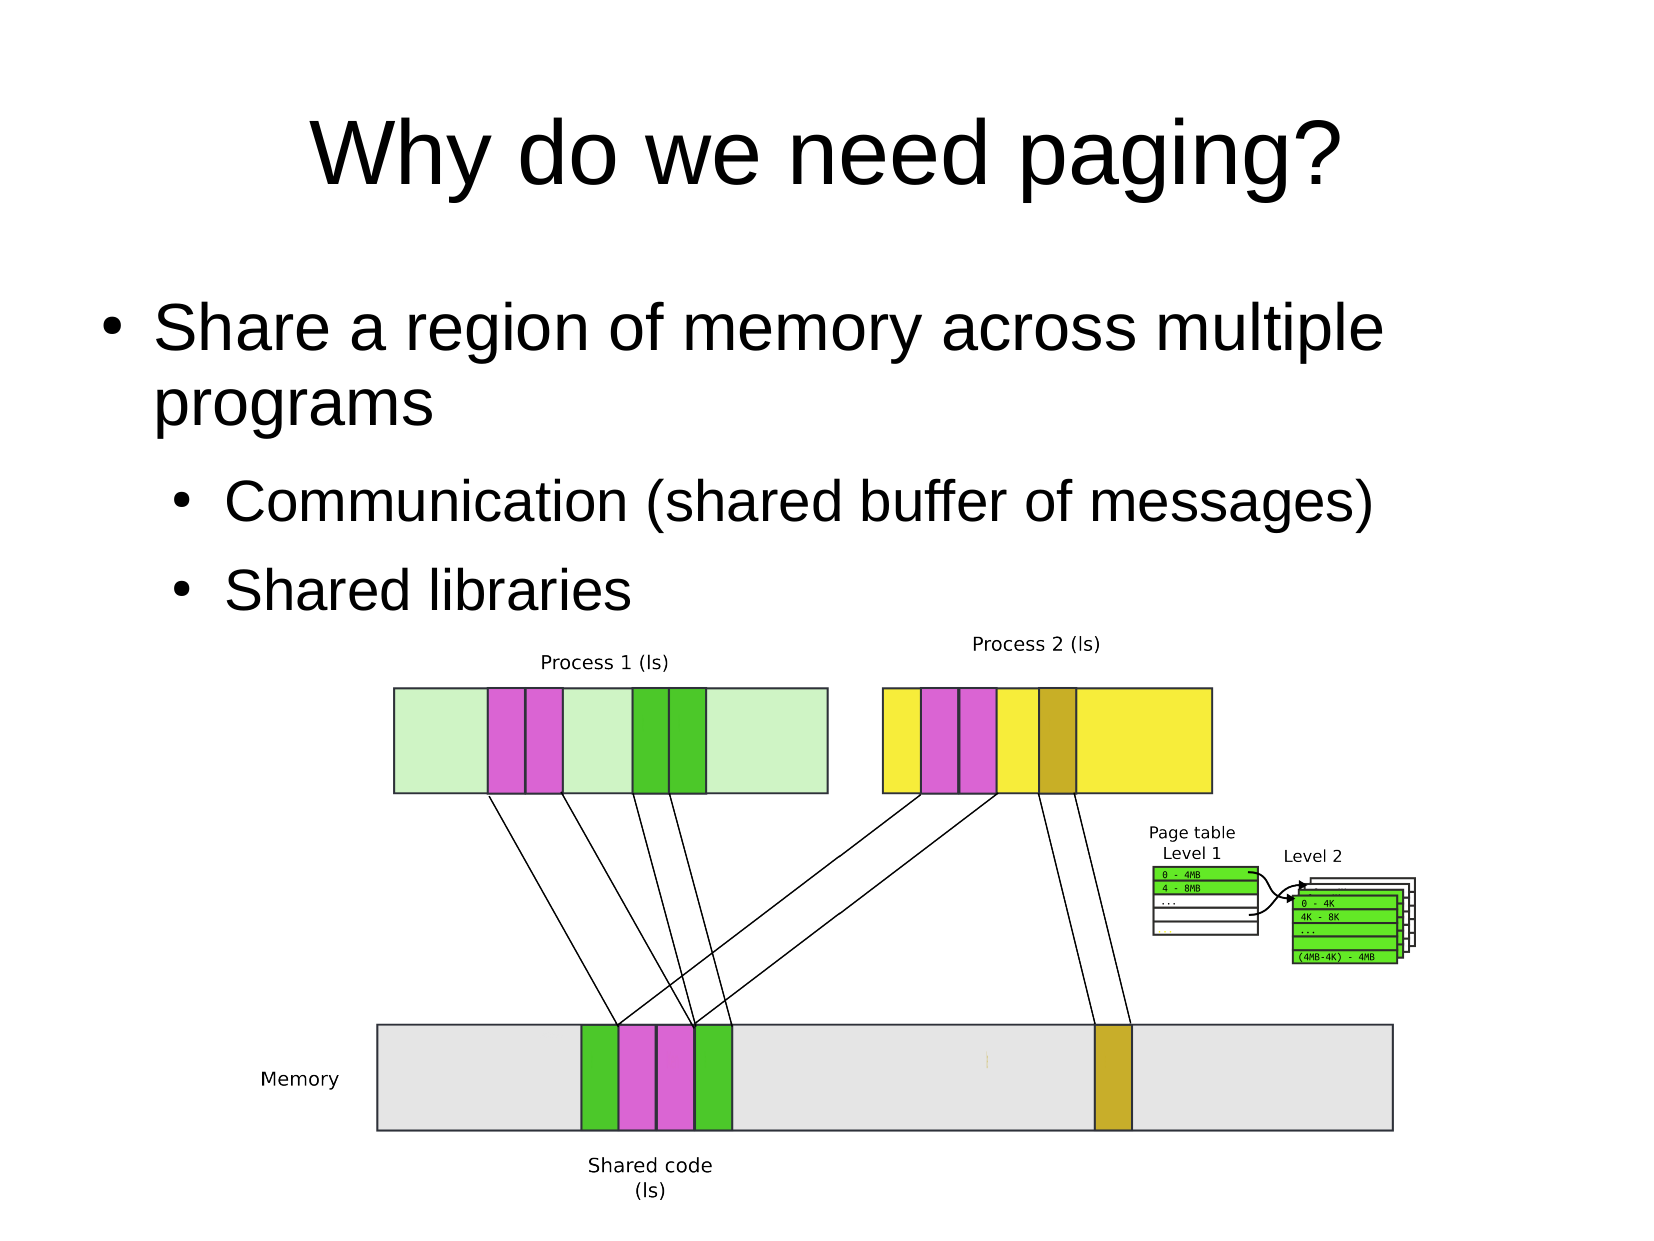

# Why do we need paging?
Share a region of memory across multiple programs
Communication (shared buffer of messages)
Shared libraries